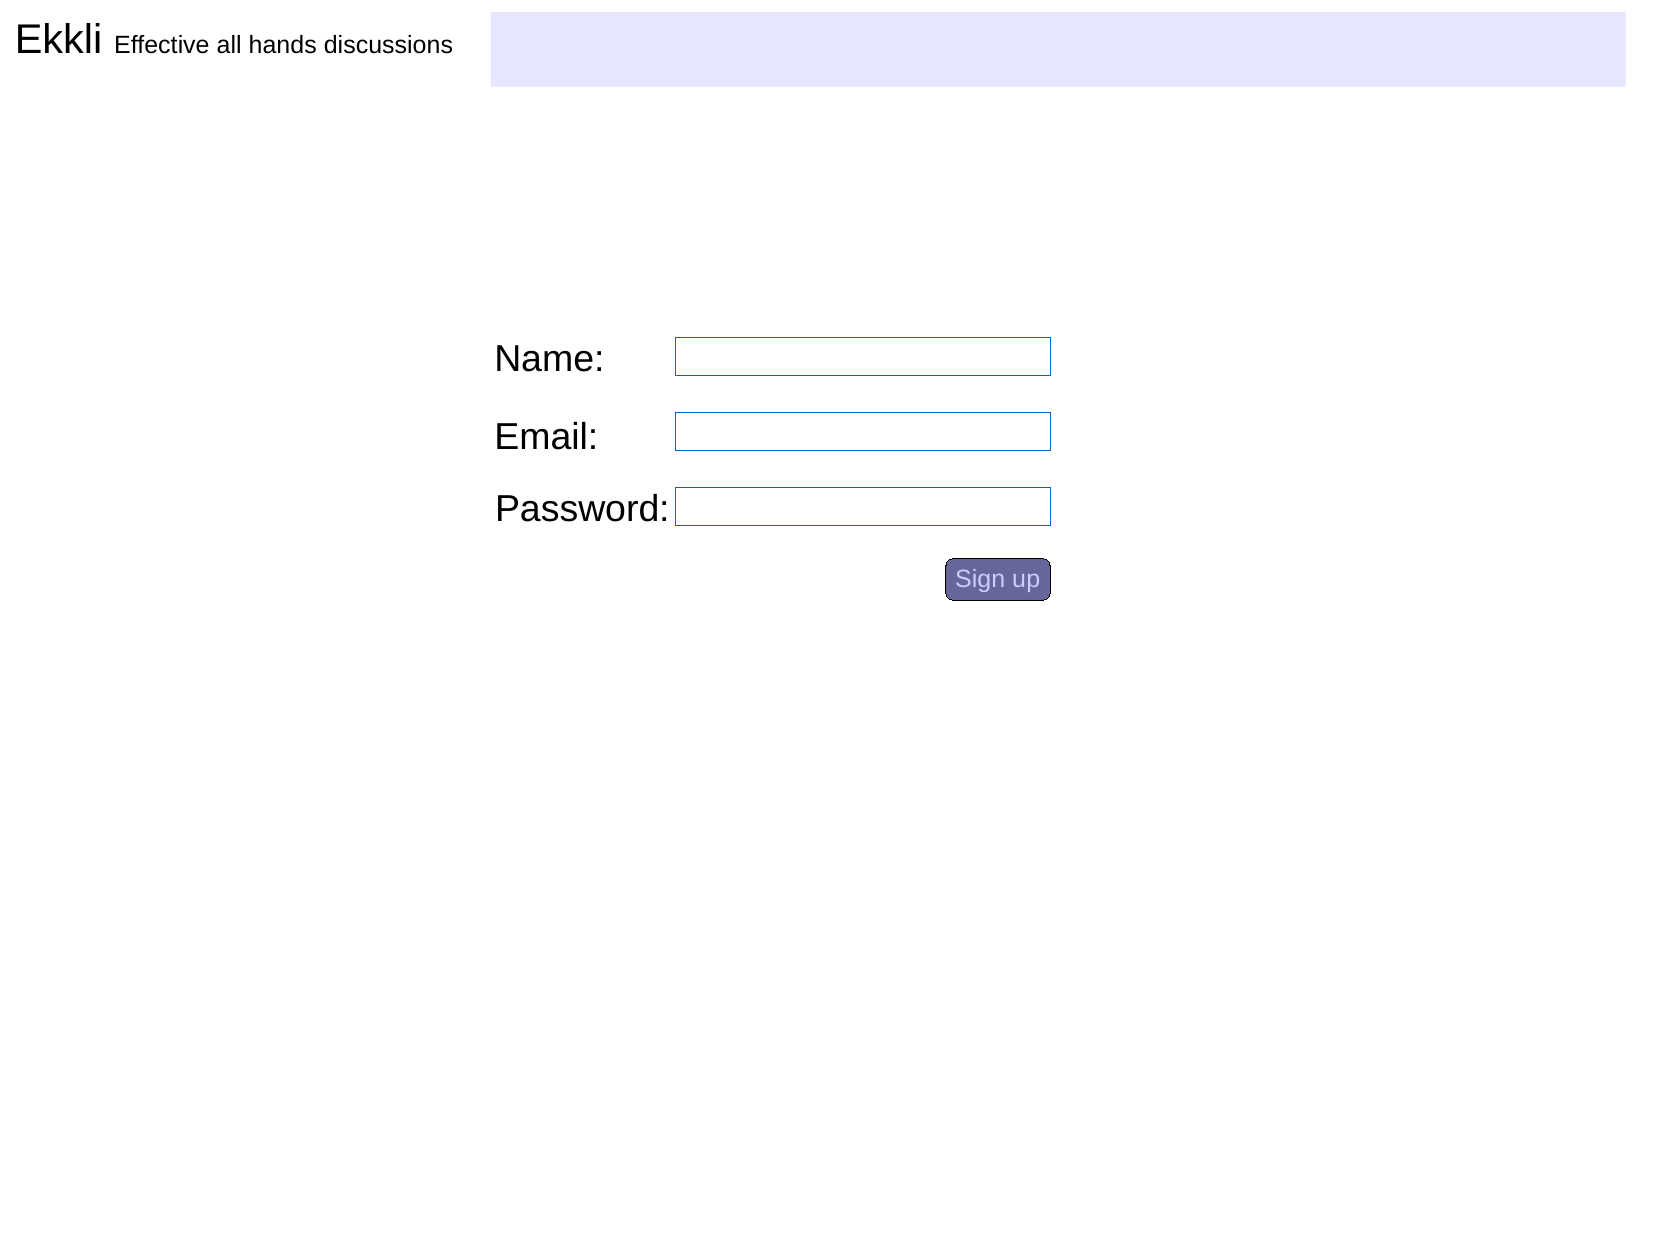

Ekkli Effective all hands discussions
Name:
Email:
Password:
Sign up